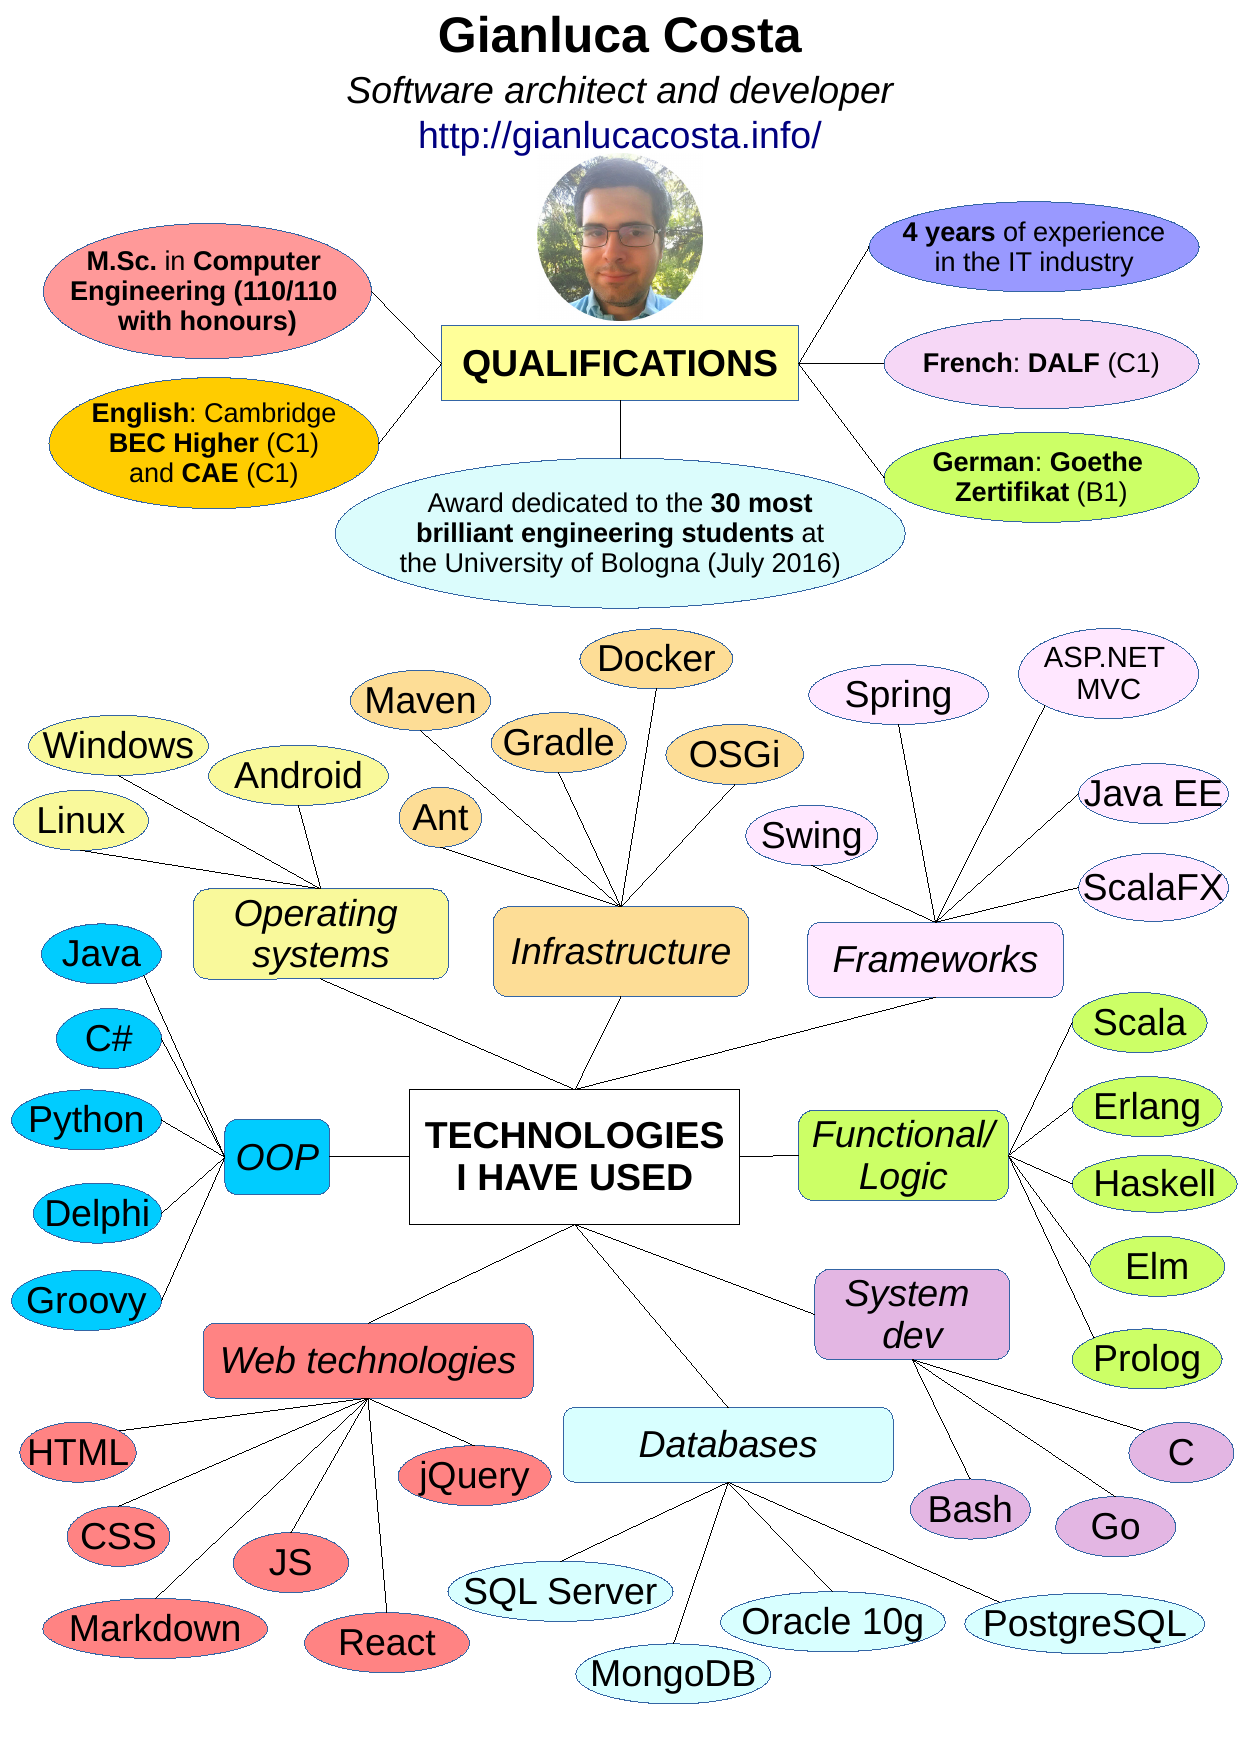

Gianluca Costa
Software architect and developer
http://gianlucacosta.info/
4 years of experience
in the IT industry
M.Sc. in Computer
Engineering (110/110
with honours)
French: DALF (C1)
QUALIFICATIONS
English: Cambridge
BEC Higher (C1)
and CAE (C1)
German: Goethe
Zertifikat (B1)
Award dedicated to the 30 most
brilliant engineering students at
the University of Bologna (July 2016)
ASP.NET
MVC
Docker
Spring
Maven
Gradle
Windows
OSGi
Android
Java EE
Ant
Linux
Swing
ScalaFX
Operating
systems
Infrastructure
Frameworks
Java
Scala
C#
Erlang
TECHNOLOGIES
I HAVE USED
Python
Functional/
Logic
OOP
Haskell
Delphi
Elm
System
dev
Groovy
Web technologies
Prolog
Databases
HTML
C
jQuery
Bash
Go
CSS
JS
SQL Server
Oracle 10g
PostgreSQL
Markdown
React
MongoDB